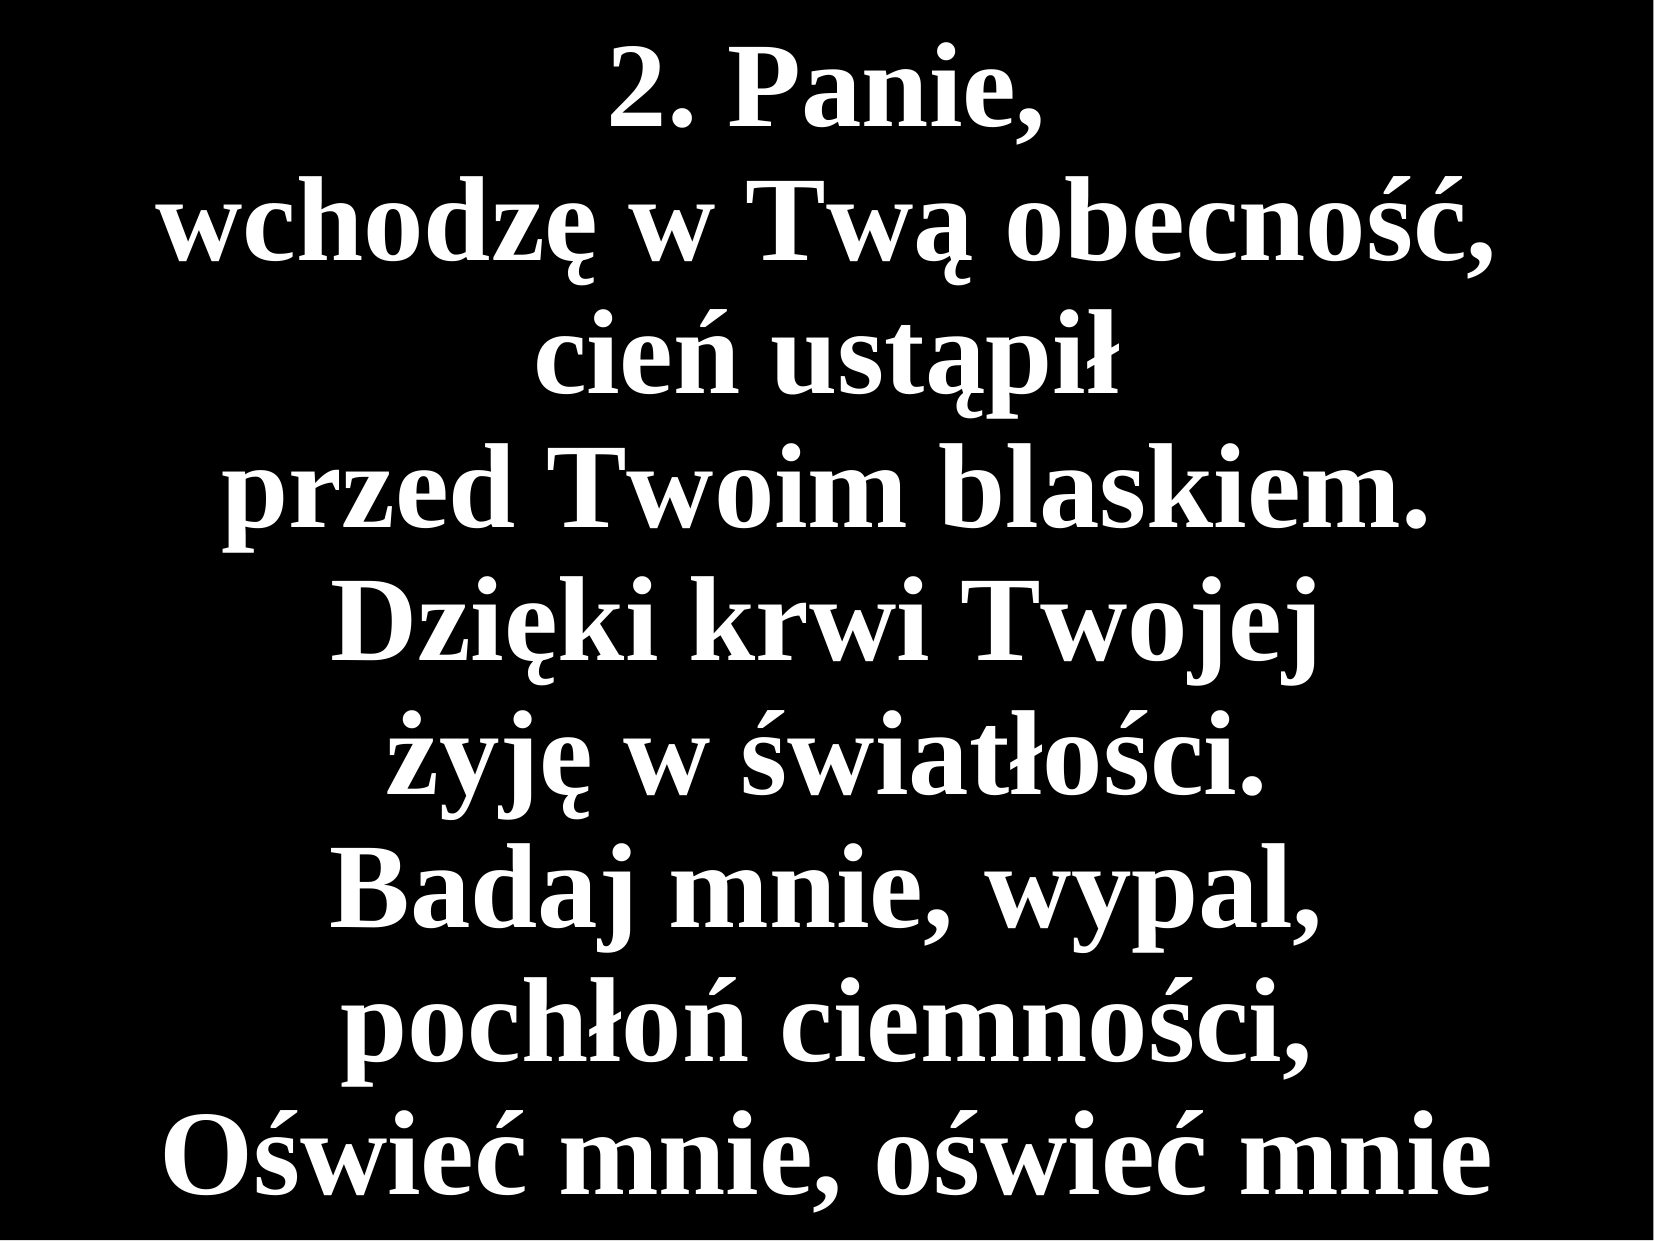

# 2. Panie, wchodzę w Twą obecność, cień ustąpił przed Twoim blaskiem. Dzięki krwi Twojej żyję w światłości. Badaj mnie, wypal, pochłoń ciemności, Oświeć mnie, oświeć mnie